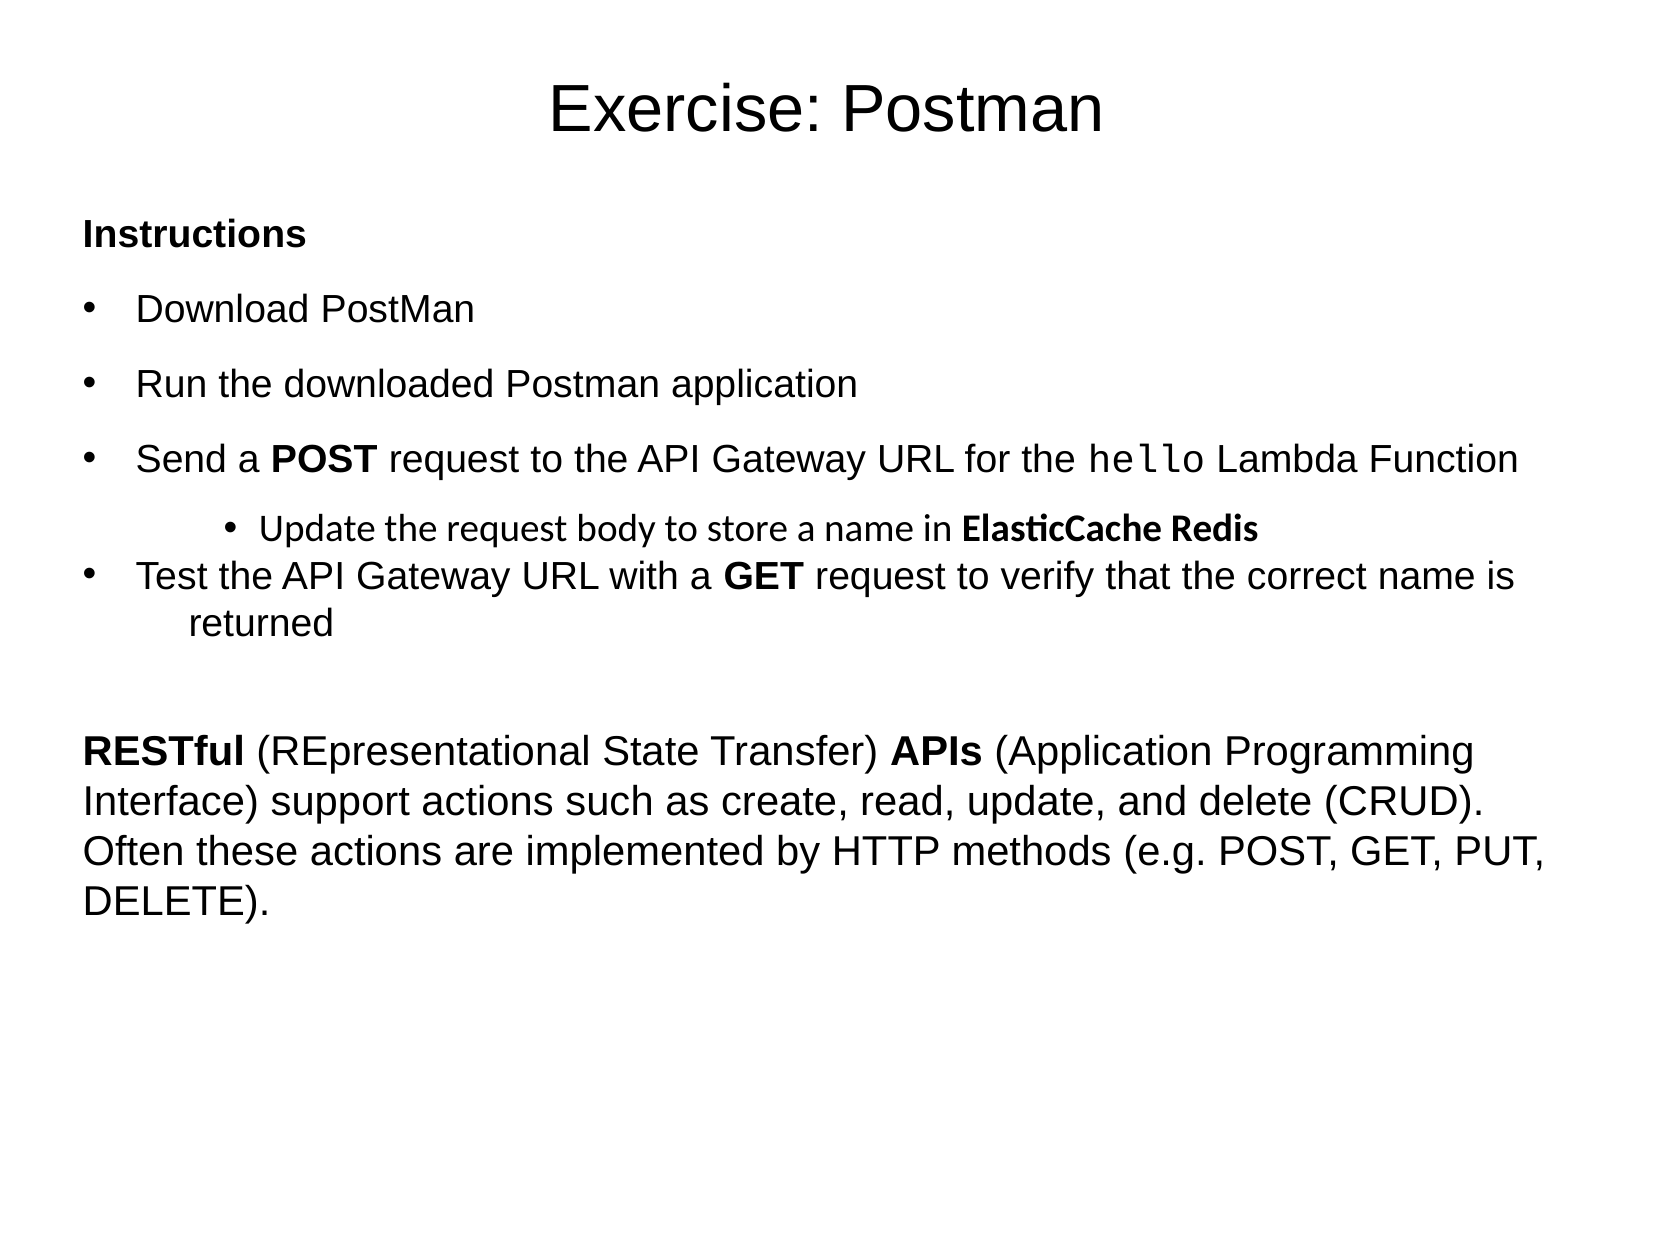

# Exercise: Postman
Instructions
Download PostMan
Run the downloaded Postman application
Send a POST request to the API Gateway URL for the hello Lambda Function
Update the request body to store a name in ElasticCache Redis
Test the API Gateway URL with a GET request to verify that the correct name is returned
RESTful (REpresentational State Transfer) APIs (Application Programming Interface) support actions such as create, read, update, and delete (CRUD). Often these actions are implemented by HTTP methods (e.g. POST, GET, PUT, DELETE).